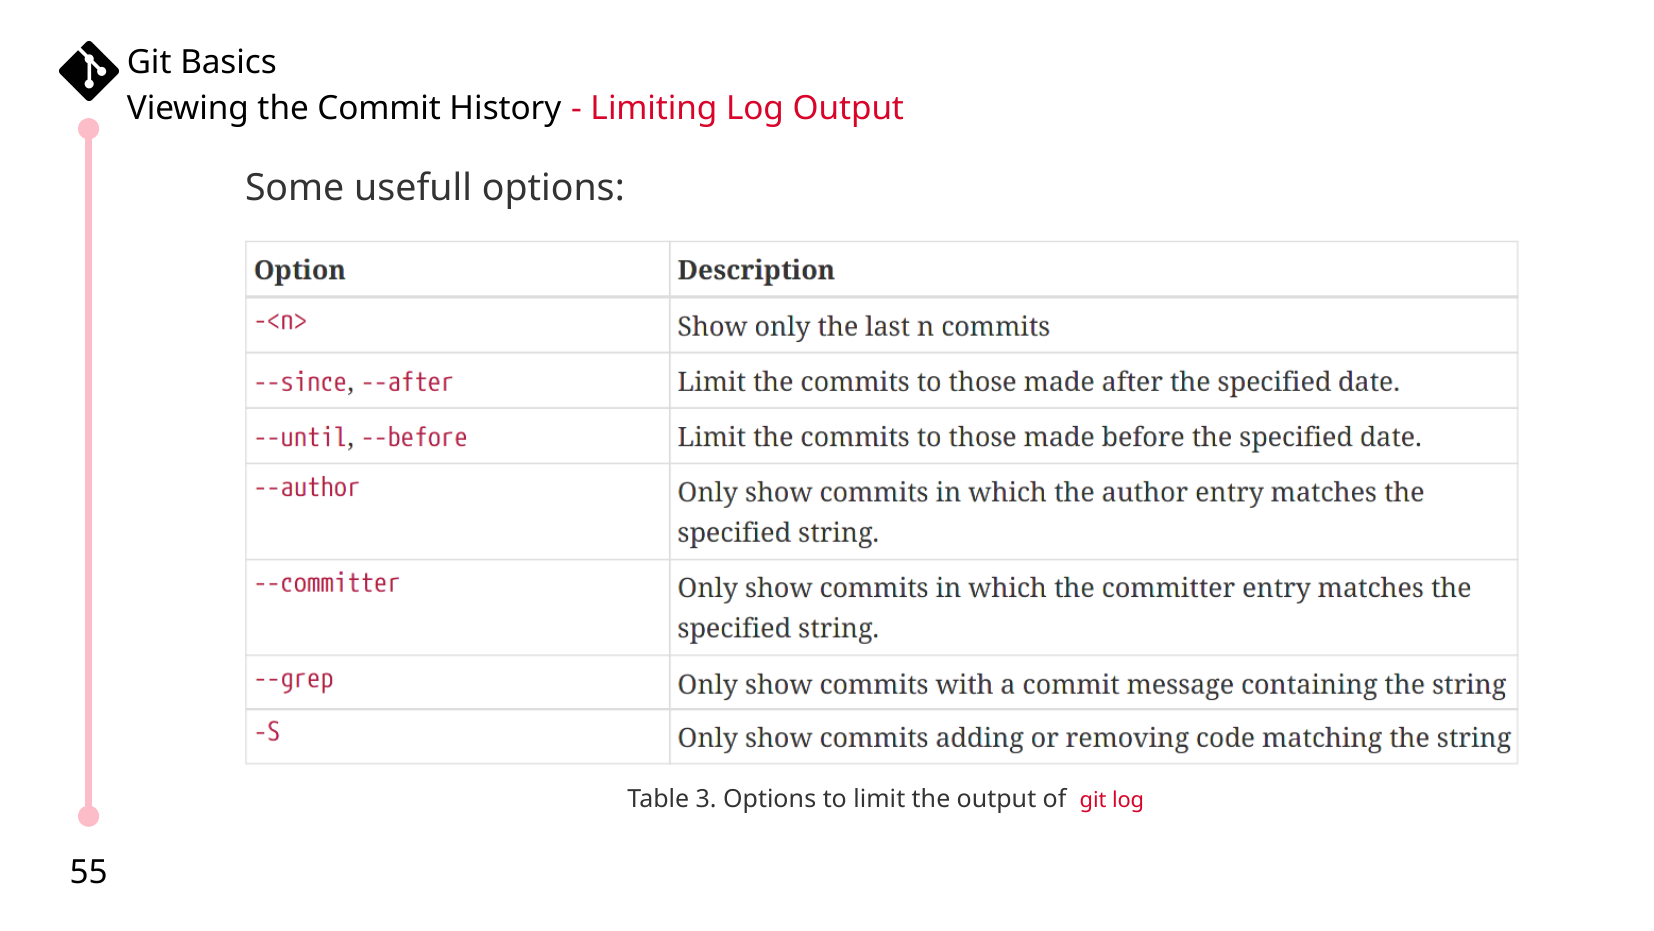

Git Basics
Viewing the Commit History - Limiting Log Output
Some usefull options:
Table 3. Options to limit the output of git log
55